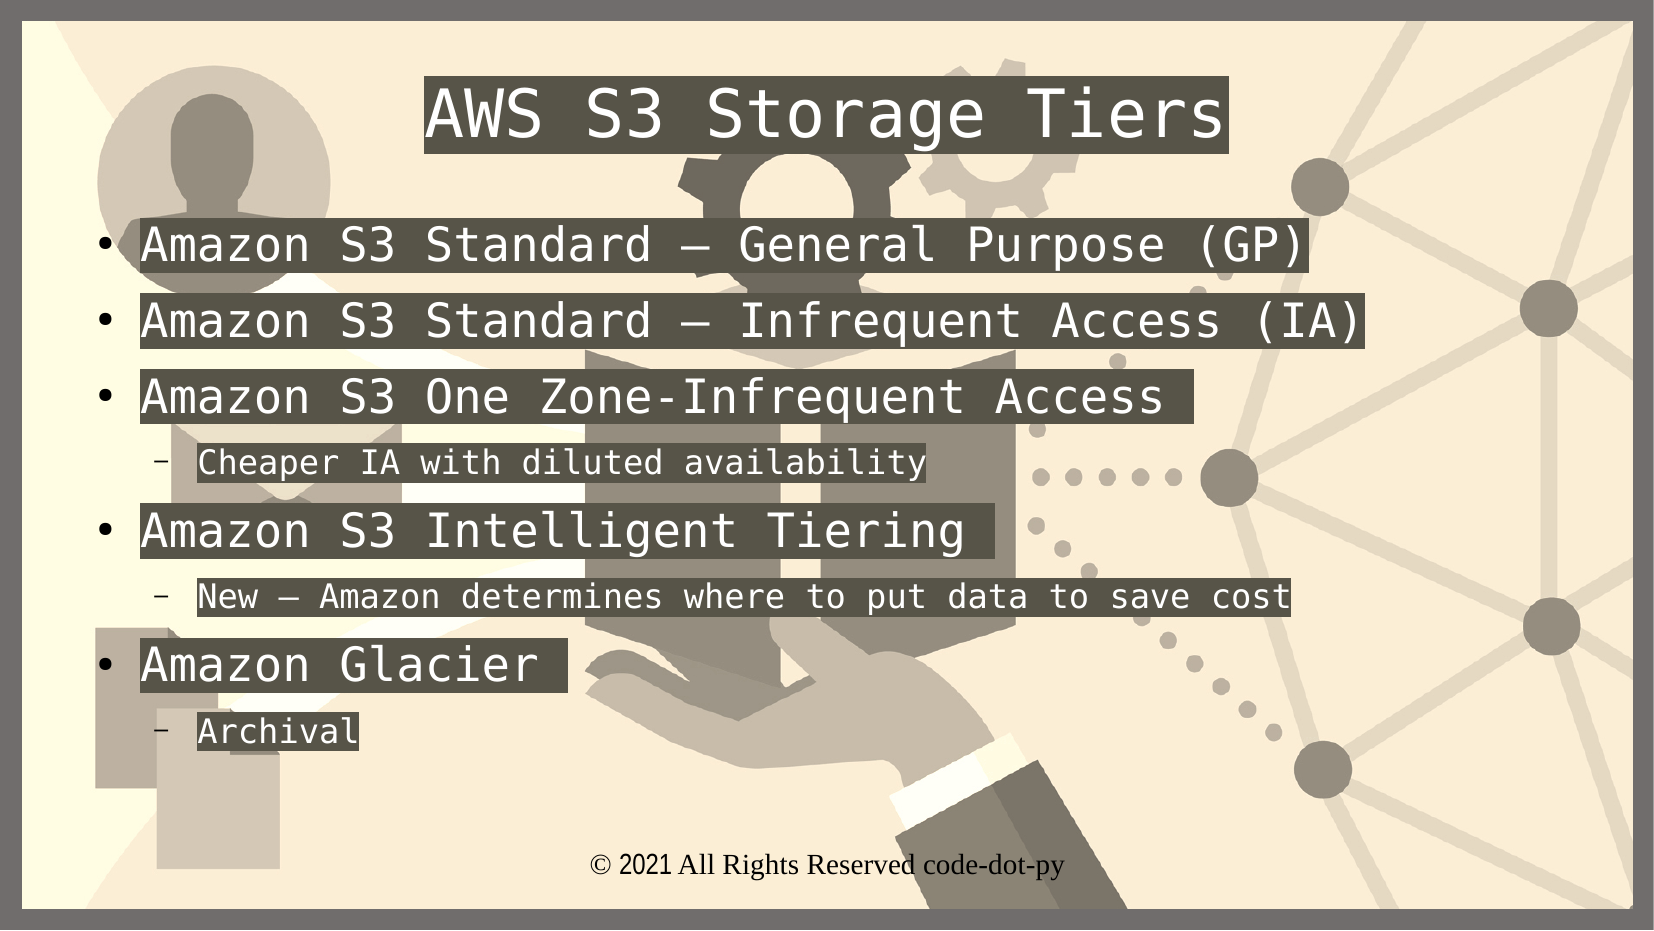

# AWS S3 Storage Tiers
Amazon S3 Standard – General Purpose (GP)
Amazon S3 Standard – Infrequent Access (IA)
Amazon S3 One Zone-Infrequent Access
Cheaper IA with diluted availability
Amazon S3 Intelligent Tiering
New – Amazon determines where to put data to save cost
Amazon Glacier
Archival